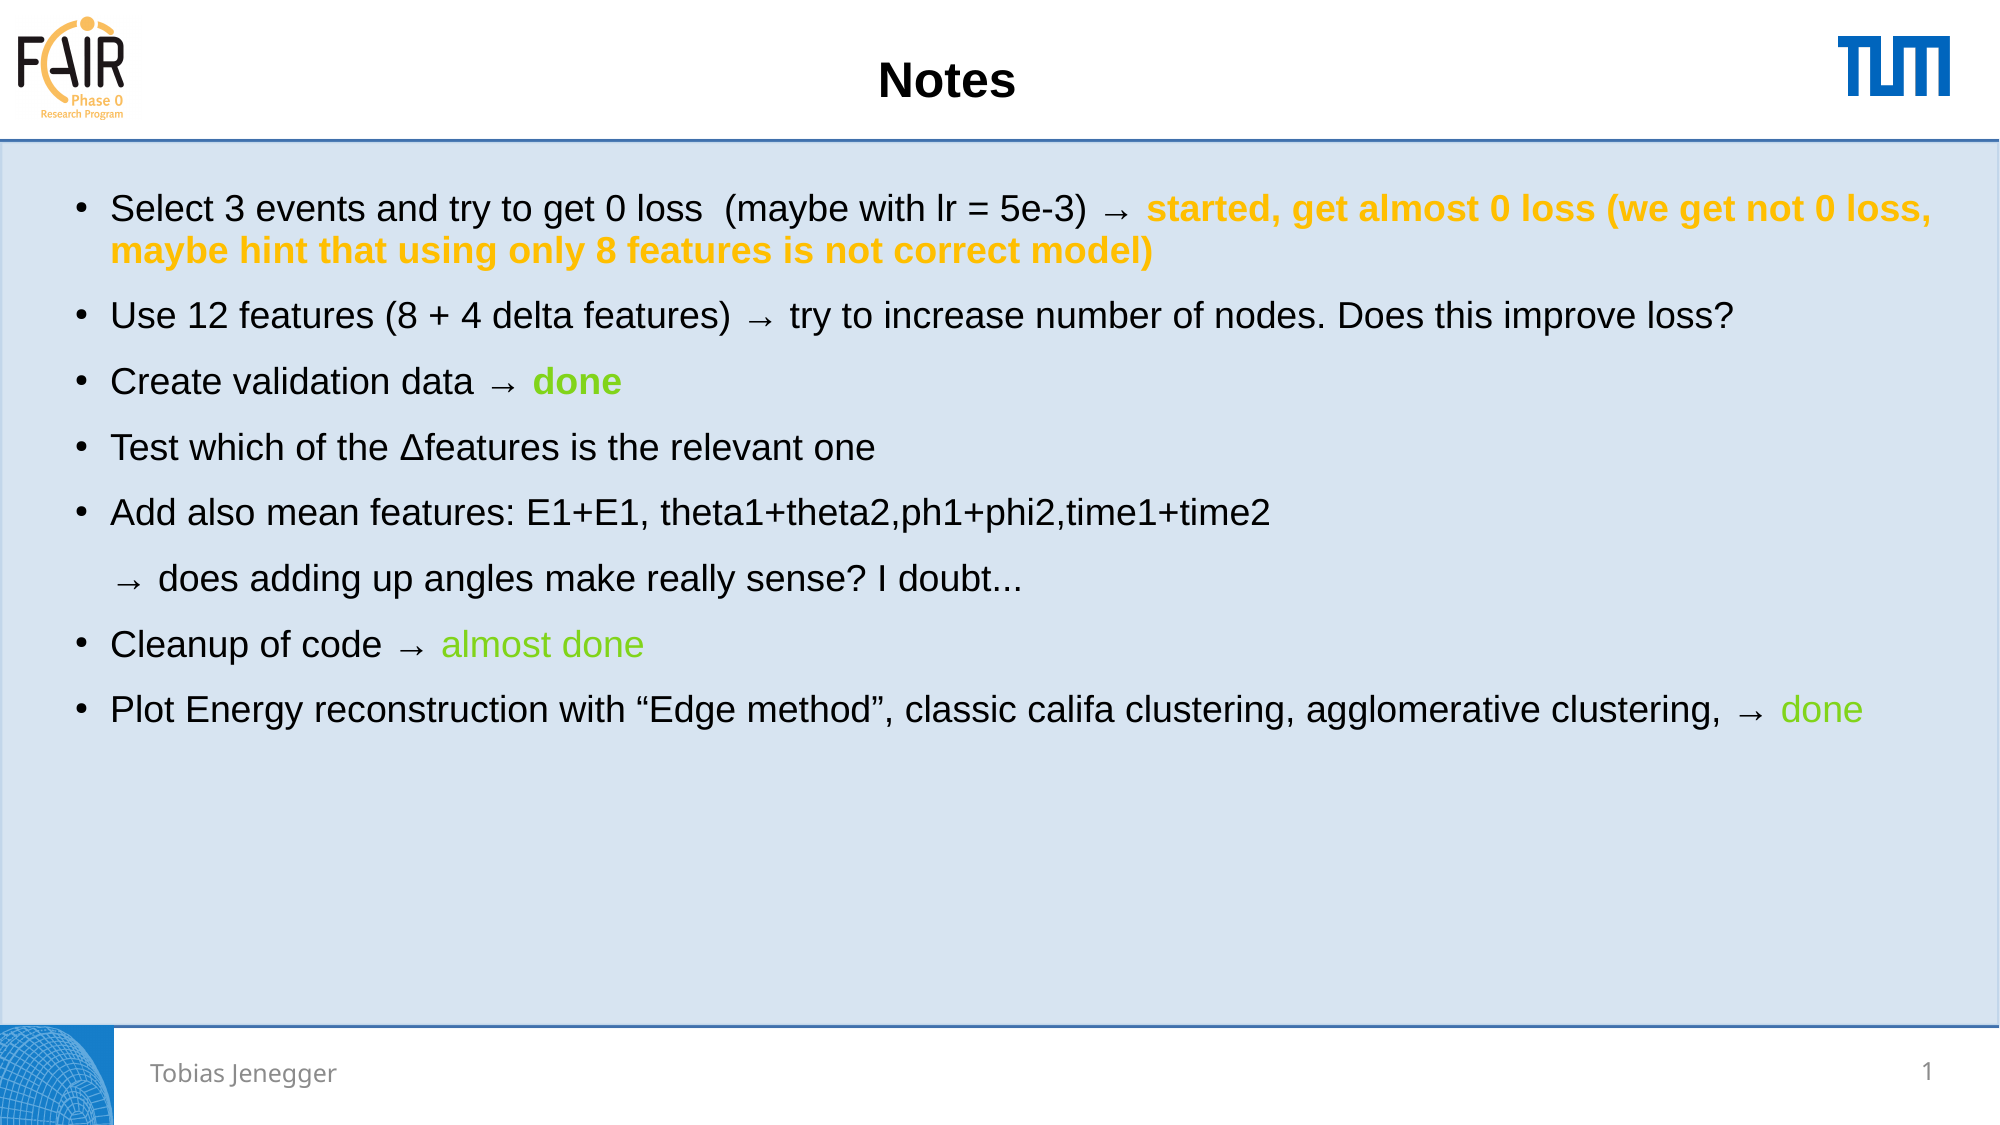

Notes
Select 3 events and try to get 0 loss (maybe with lr = 5e-3) → started, get almost 0 loss (we get not 0 loss, maybe hint that using only 8 features is not correct model)
Use 12 features (8 + 4 delta features) → try to increase number of nodes. Does this improve loss?
Create validation data → done
Test which of the Δfeatures is the relevant one
Add also mean features: E1+E1, theta1+theta2,ph1+phi2,time1+time2
→ does adding up angles make really sense? I doubt...
Cleanup of code → almost done
Plot Energy reconstruction with “Edge method”, classic califa clustering, agglomerative clustering, → done
1